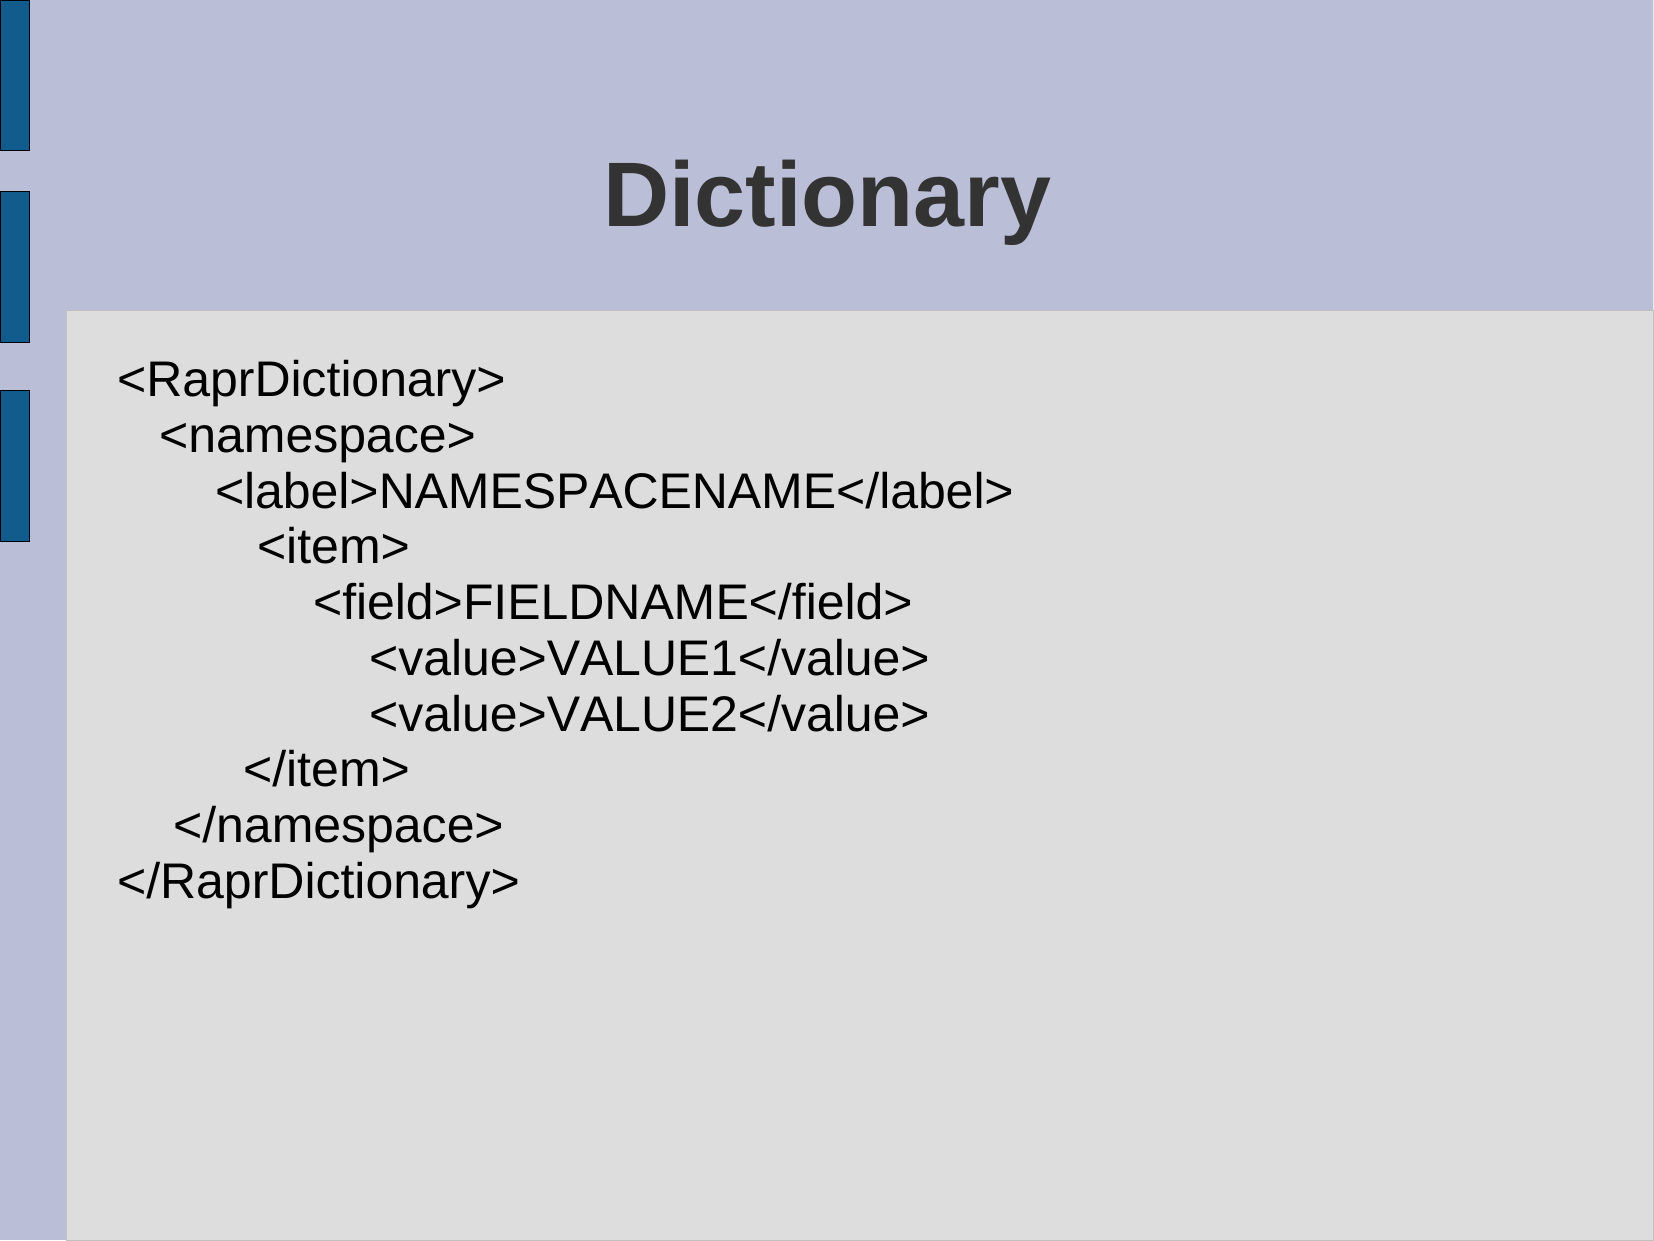

# Dictionary
<RaprDictionary>
 <namespace>
 <label>NAMESPACENAME</label>
 <item>
 <field>FIELDNAME</field>
 <value>VALUE1</value>
 <value>VALUE2</value>
 </item>
 </namespace>
</RaprDictionary>